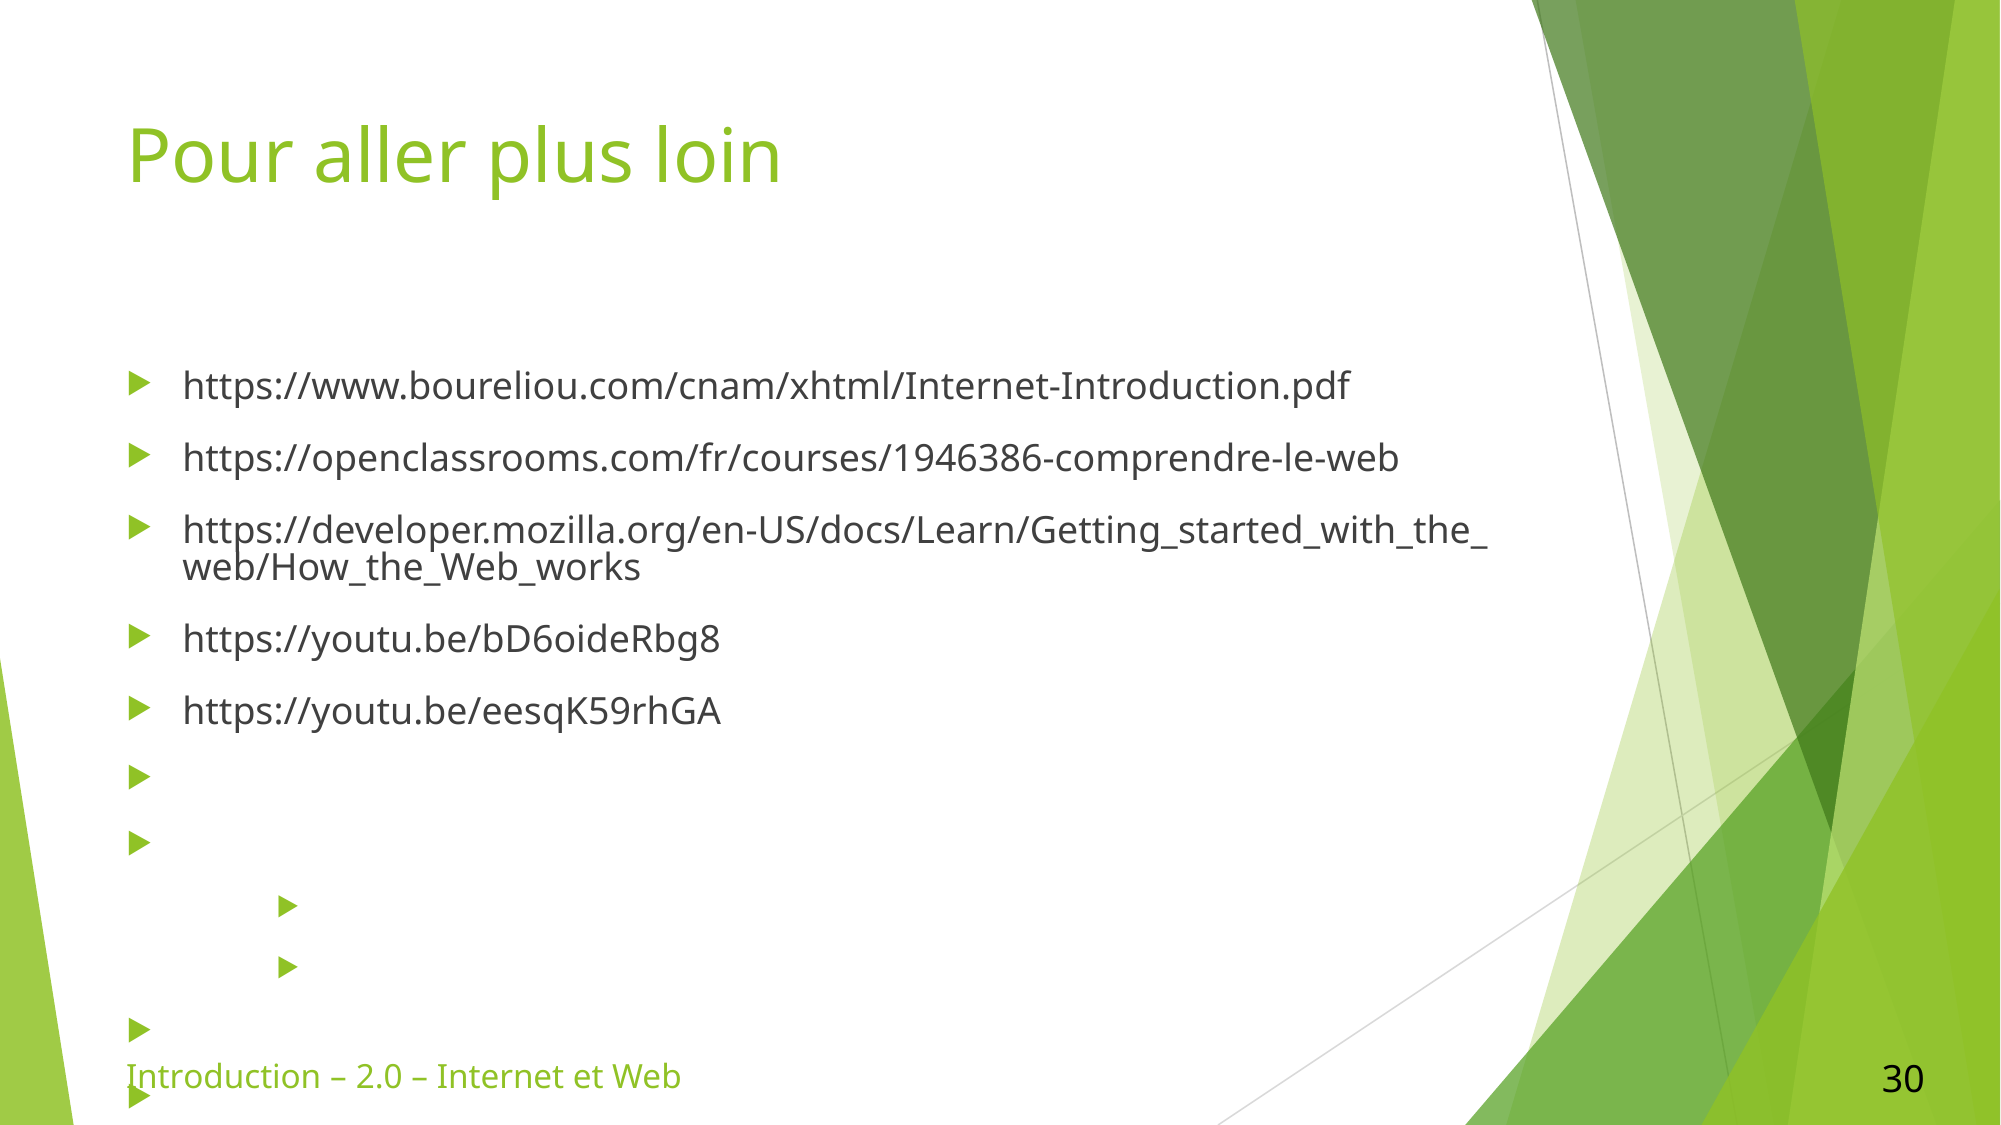

# Pour aller plus loin
https://www.boureliou.com/cnam/xhtml/Internet-Introduction.pdf
https://openclassrooms.com/fr/courses/1946386-comprendre-le-web
https://developer.mozilla.org/en-US/docs/Learn/Getting_started_with_the_web/How_the_Web_works
https://youtu.be/bD6oideRbg8
https://youtu.be/eesqK59rhGA
Introduction – 2.0 – Internet et Web